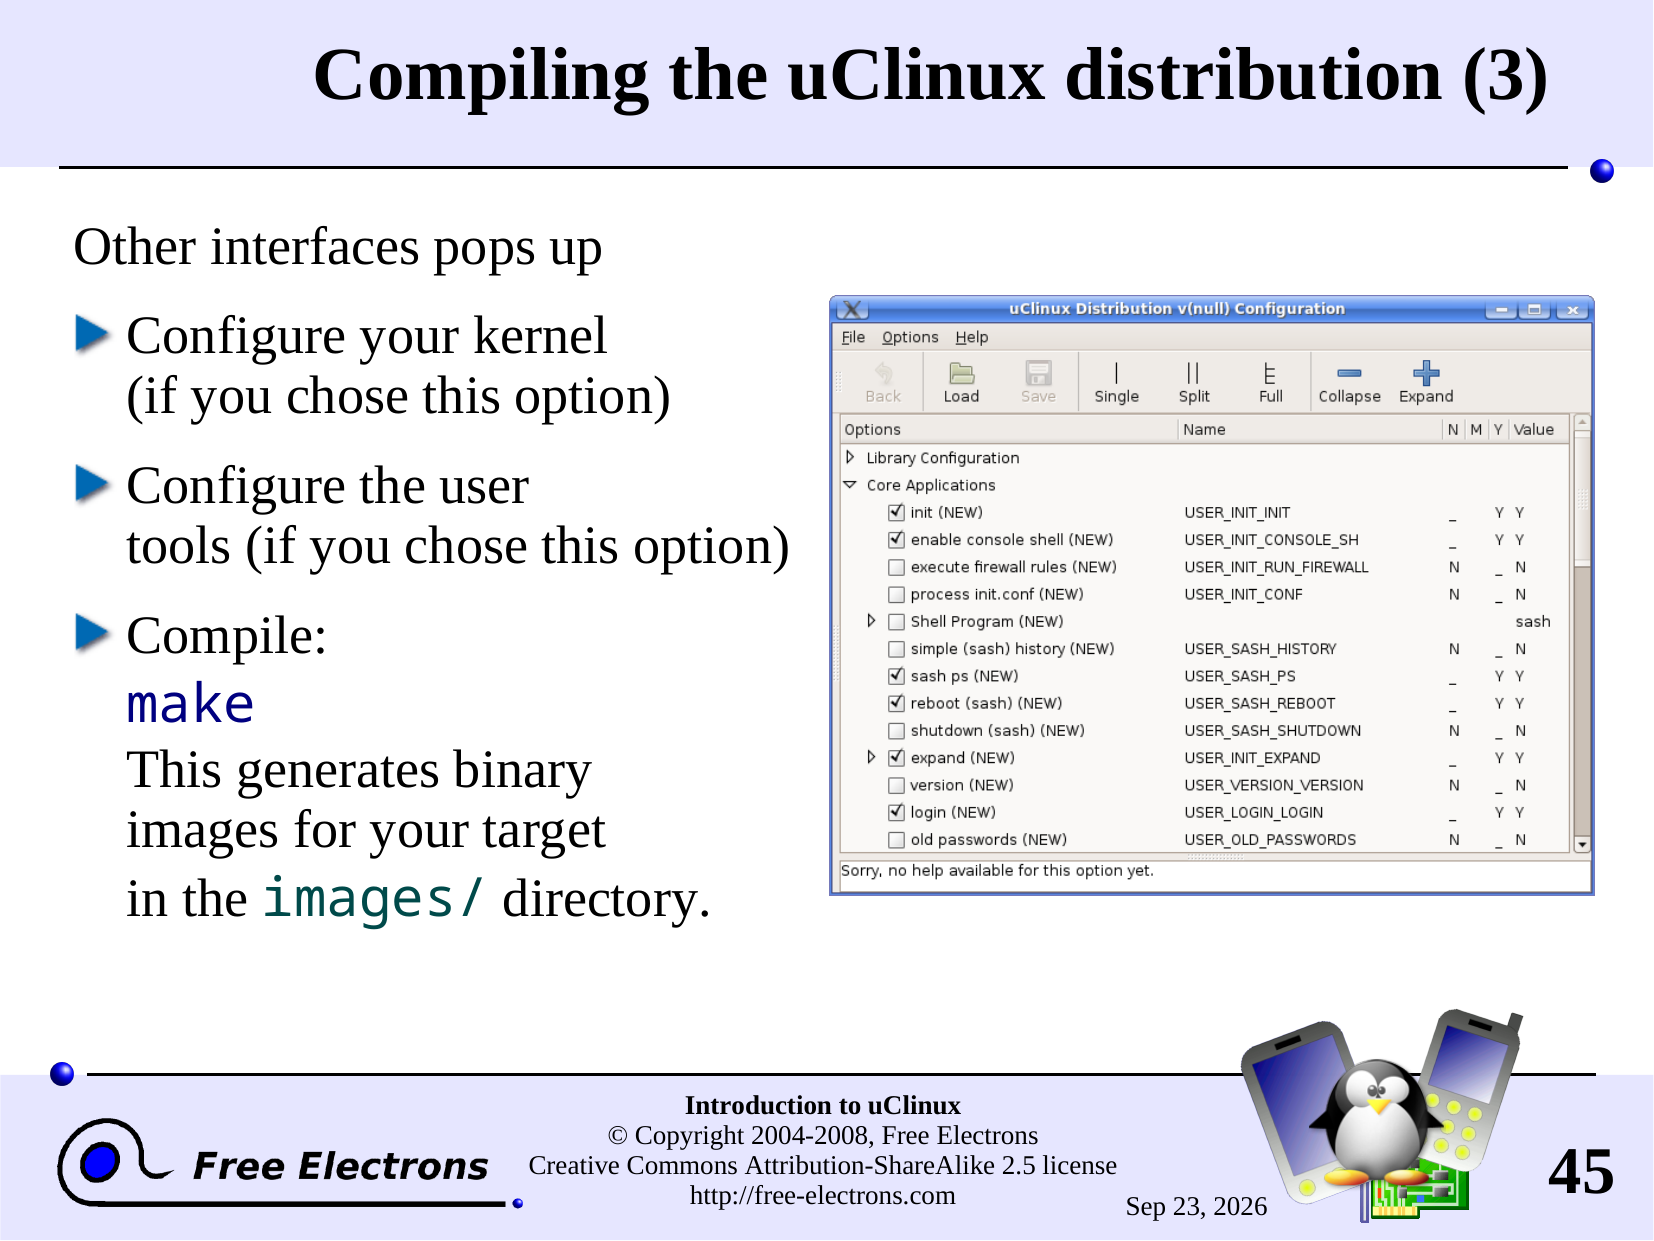

# Compiling the uClinux distribution (3)
Other interfaces pops up
Configure your kernel
(if you chose this option)
Configure the user
tools (if you chose this option)
Compile:
make
This generates binary
images for your target
in the images/ directory.